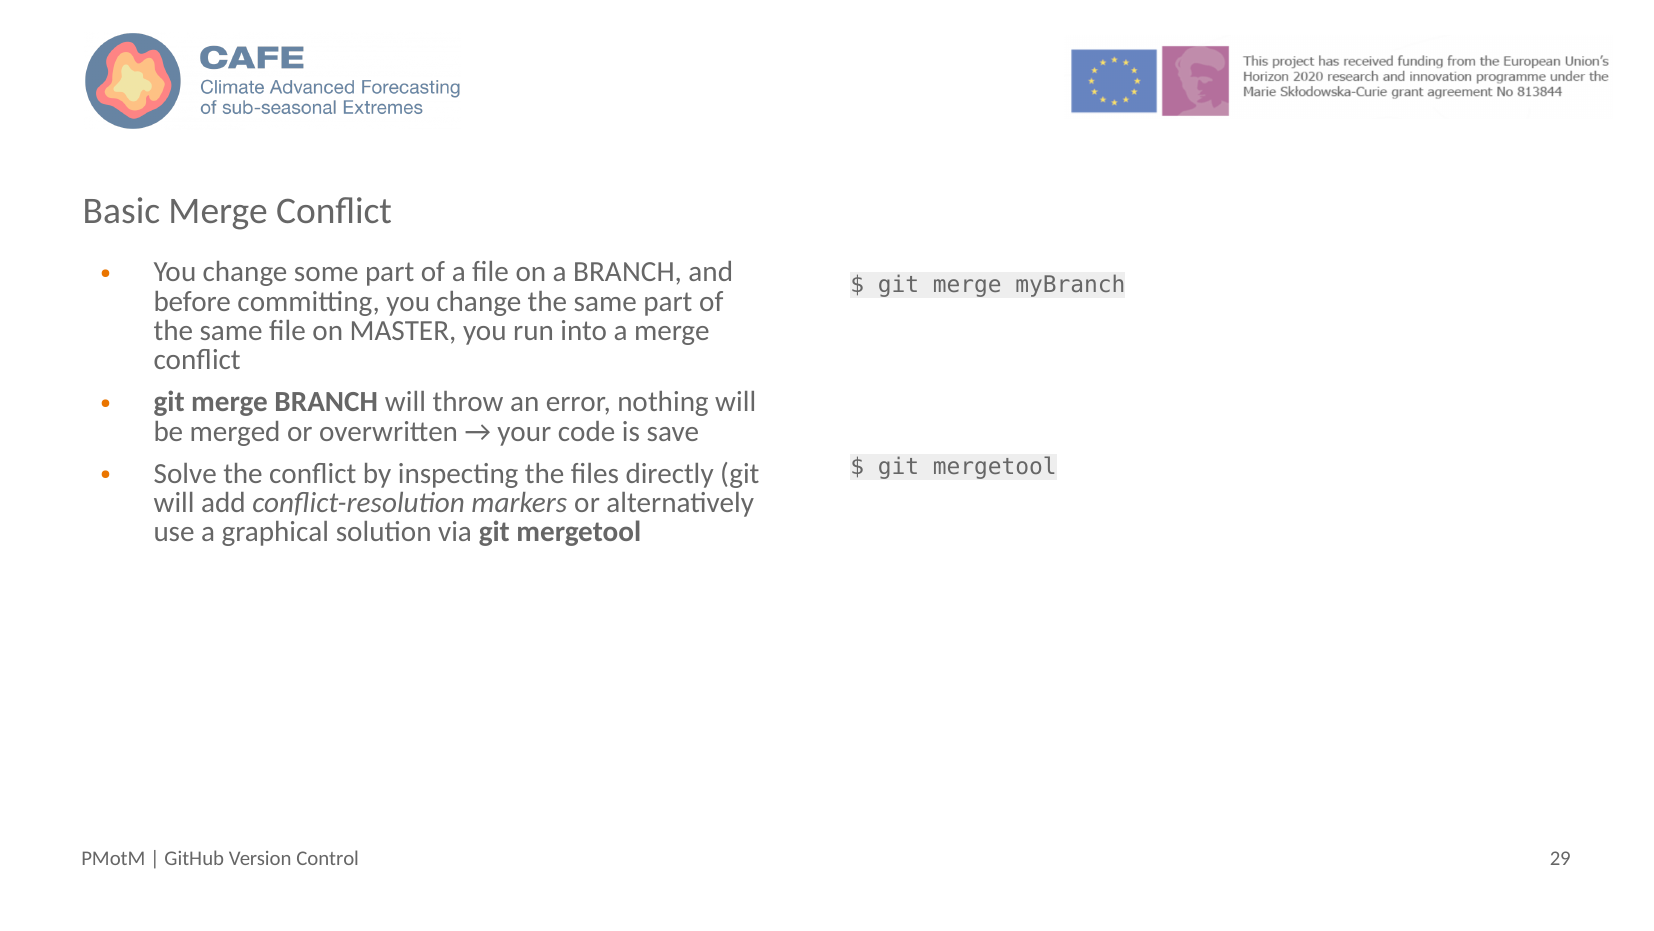

# Basic Merge Conflict
You change some part of a file on a BRANCH, and before committing, you change the same part of the same file on MASTER, you run into a merge conflict
git merge BRANCH will throw an error, nothing will be merged or overwritten → your code is save
Solve the conflict by inspecting the files directly (git will add conflict-resolution markers or alternatively use a graphical solution via git mergetool
$ git merge myBranch
$ git mergetool
PMotM | GitHub Version Control
29